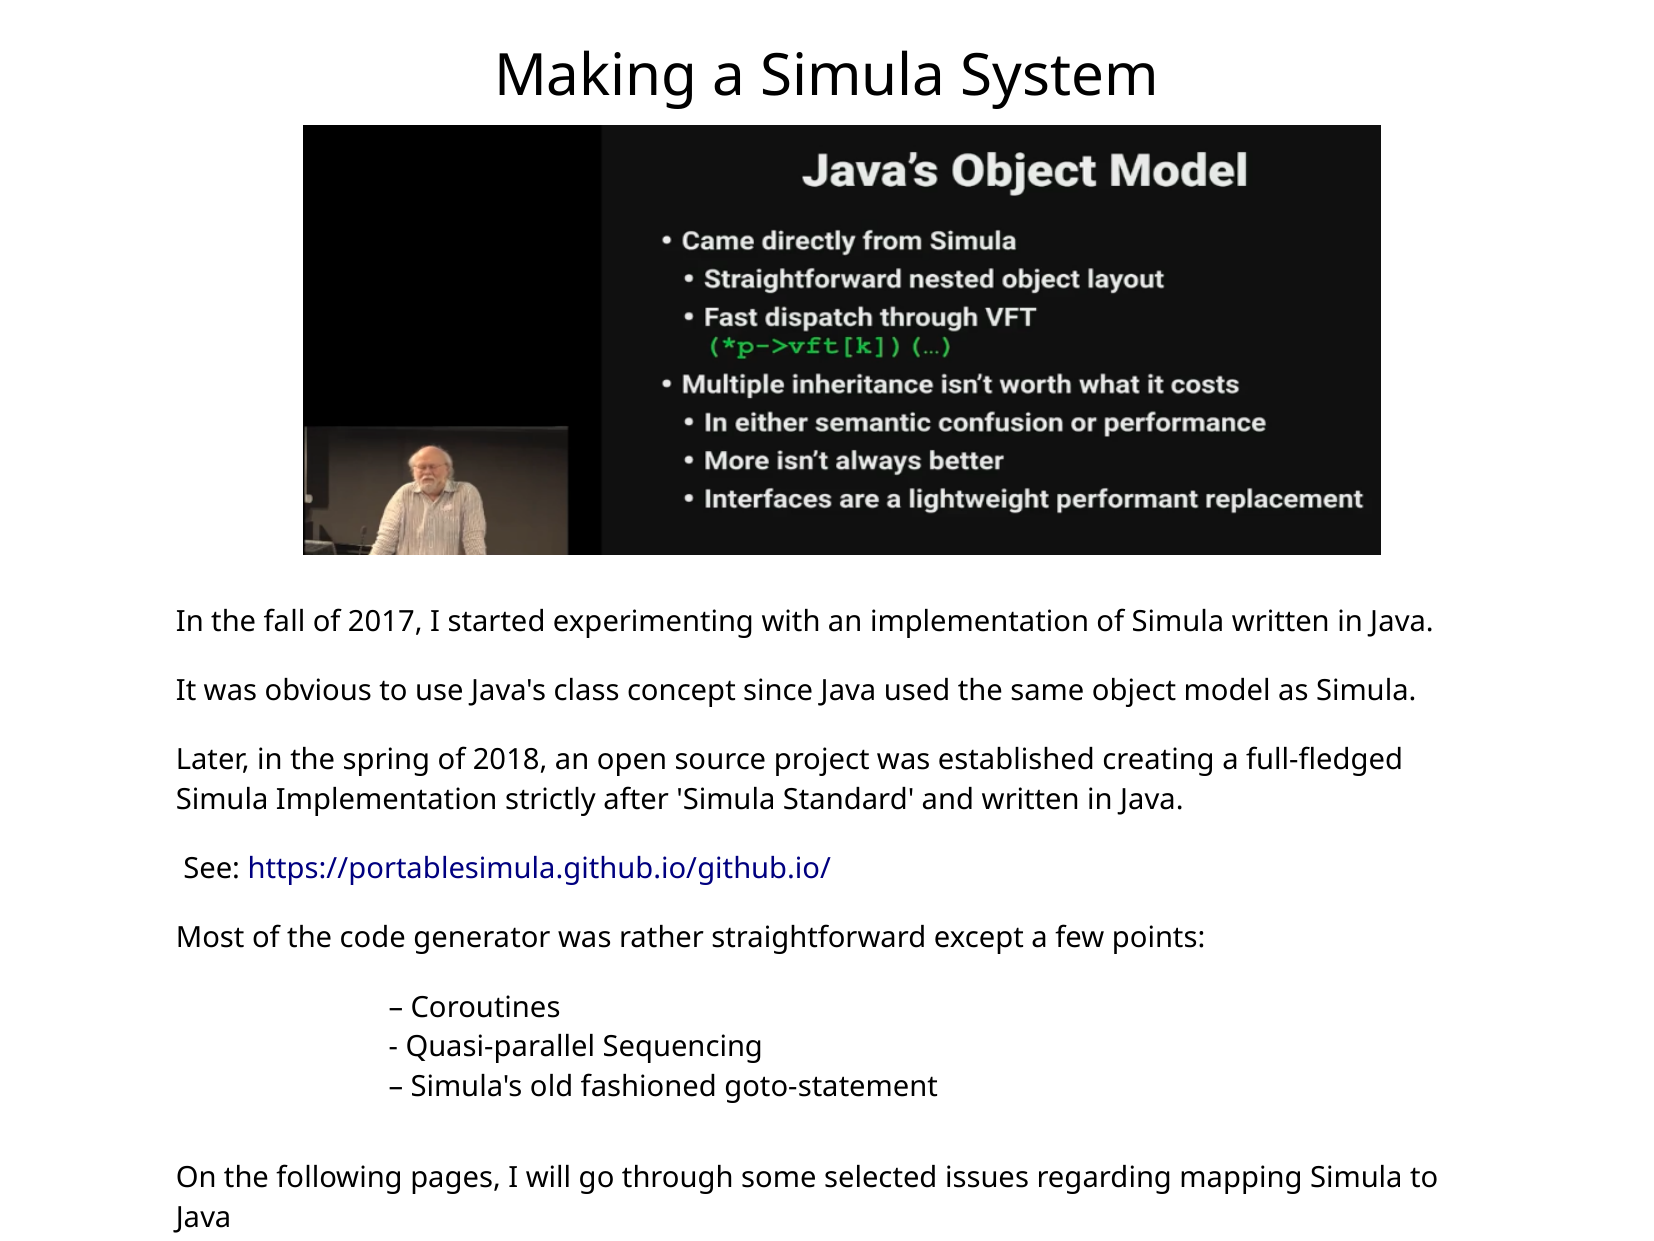

# Making a Simula System
In the fall of 2017, I started experimenting with an implementation of Simula written in Java.
It was obvious to use Java's class concept since Java used the same object model as Simula.
Later, in the spring of 2018, an open source project was established creating a full-fledged Simula Implementation strictly after 'Simula Standard' and written in Java.
 See: https://portablesimula.github.io/github.io/
Most of the code generator was rather straightforward except a few points:
– Coroutines
- Quasi-parallel Sequencing
– Simula's old fashioned goto-statement
On the following pages, I will go through some selected issues regarding mapping Simula to Java